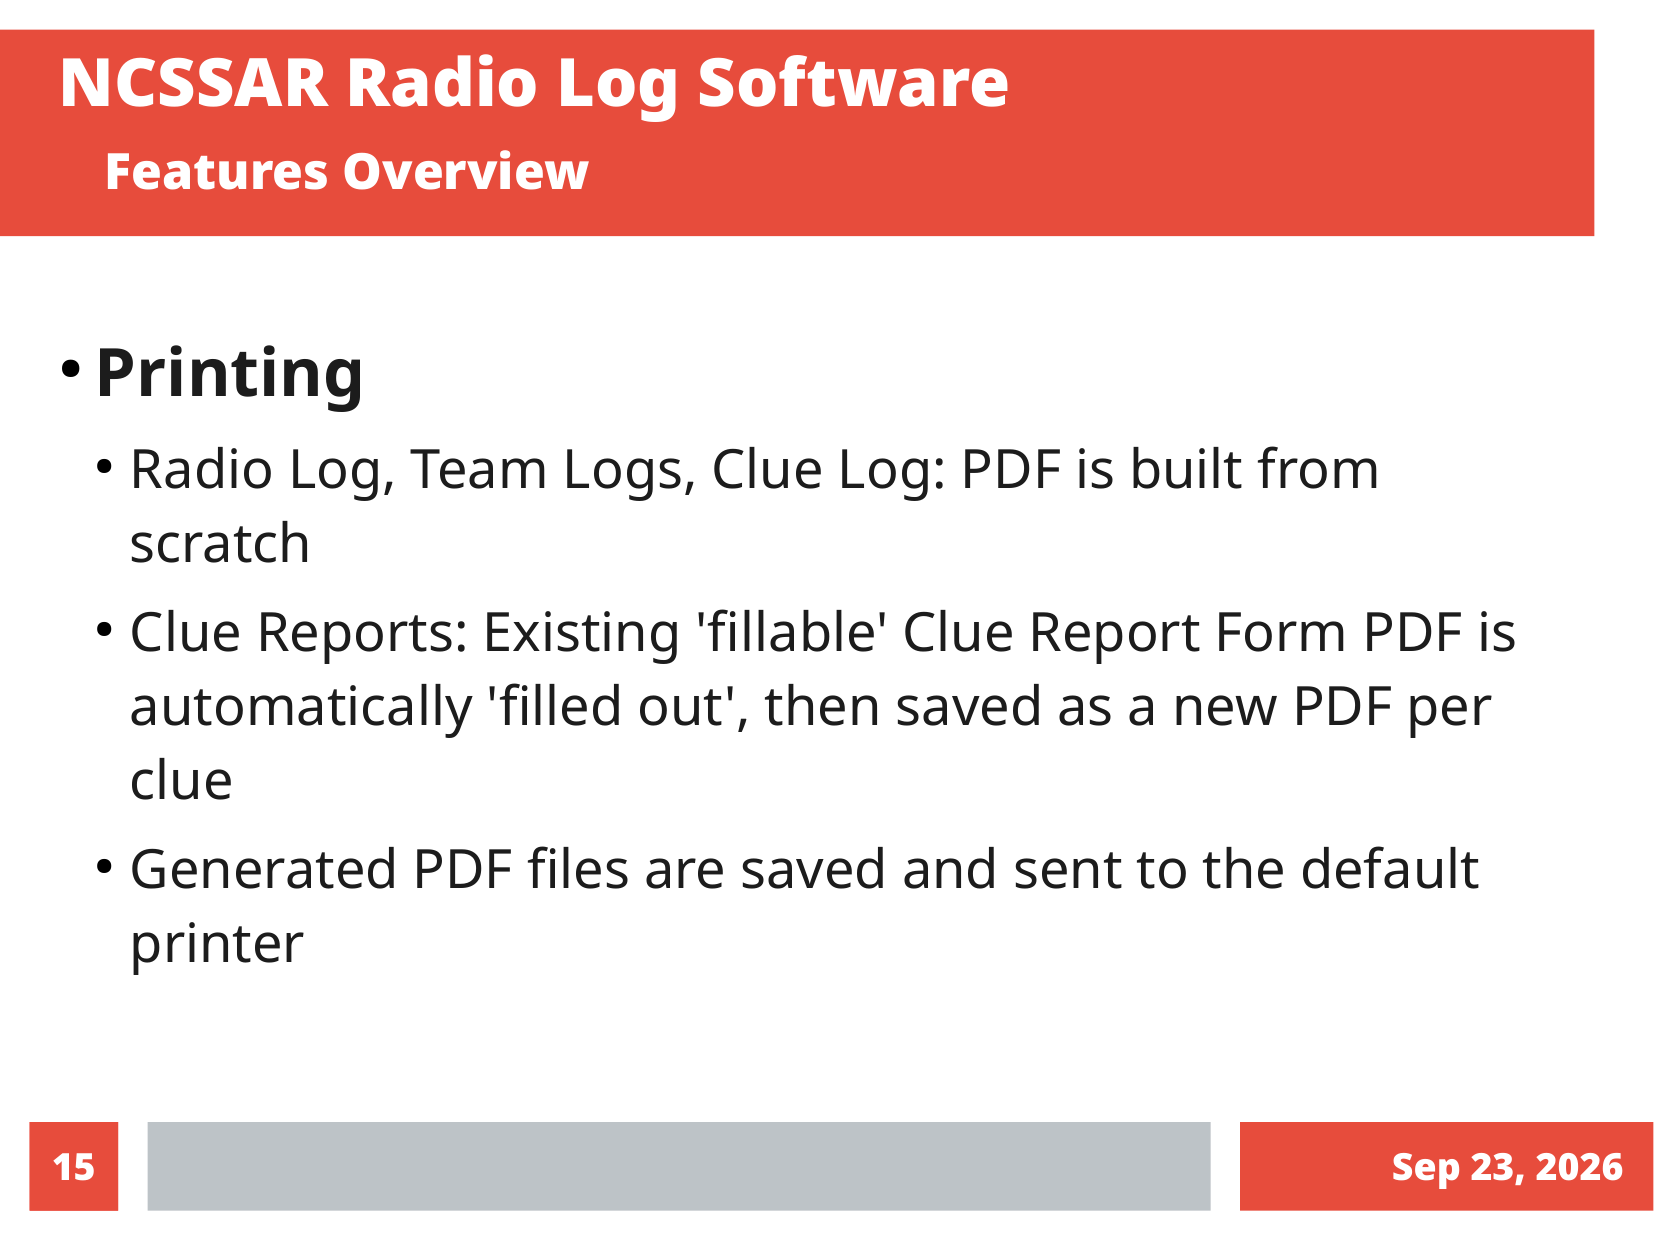

# NCSSAR Radio Log Software Features Overview
Printing
Radio Log, Team Logs, Clue Log: PDF is built from scratch
Clue Reports: Existing 'fillable' Clue Report Form PDF is automatically 'filled out', then saved as a new PDF per clue
Generated PDF files are saved and sent to the default printer
15